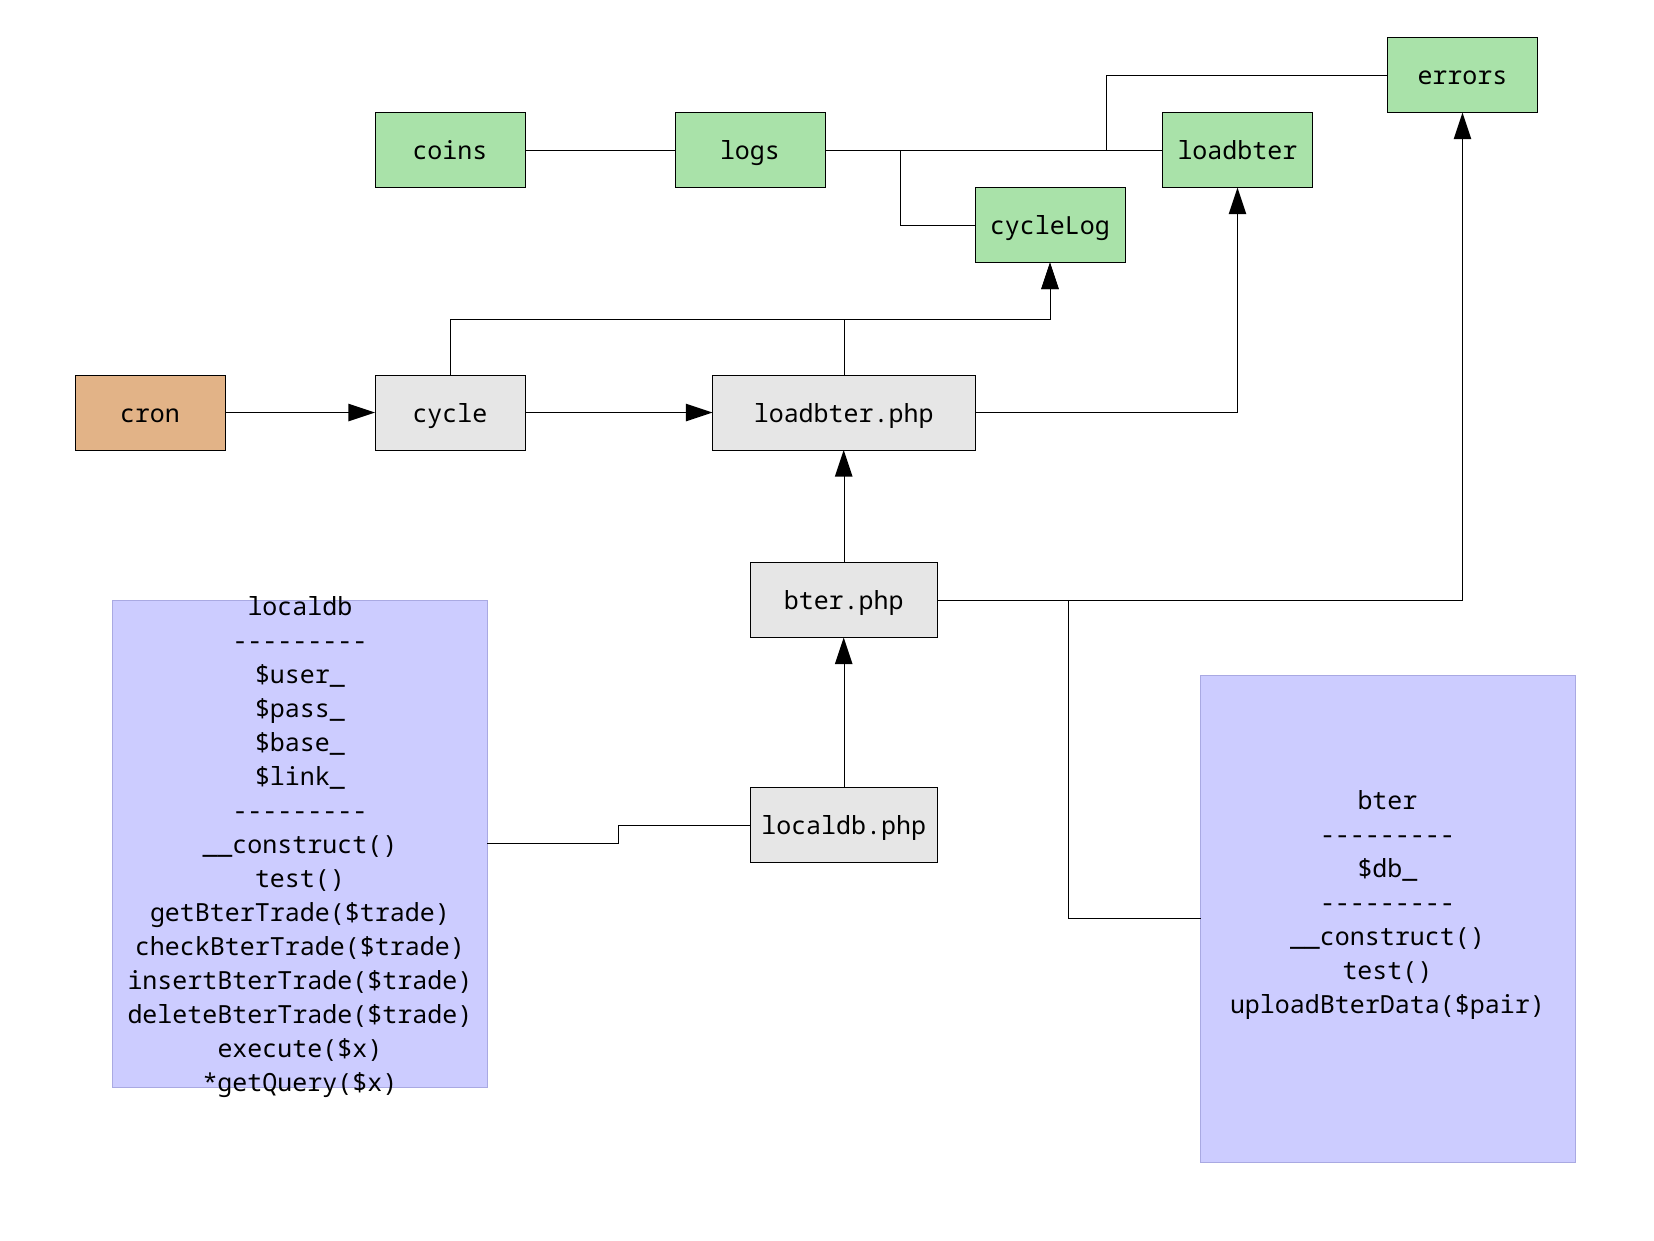

errors
coins
logs
loadbter
cycleLog
cron
cycle
loadbter.php
bter.php
localdb
---------
$user_
$pass_
$base_
$link_
---------
__construct()
test()
getBterTrade($trade)
checkBterTrade($trade)
insertBterTrade($trade)
deleteBterTrade($trade)
execute($x)
*getQuery($x)
bter
---------
$db_
---------
__construct()
test()
uploadBterData($pair)
localdb.php